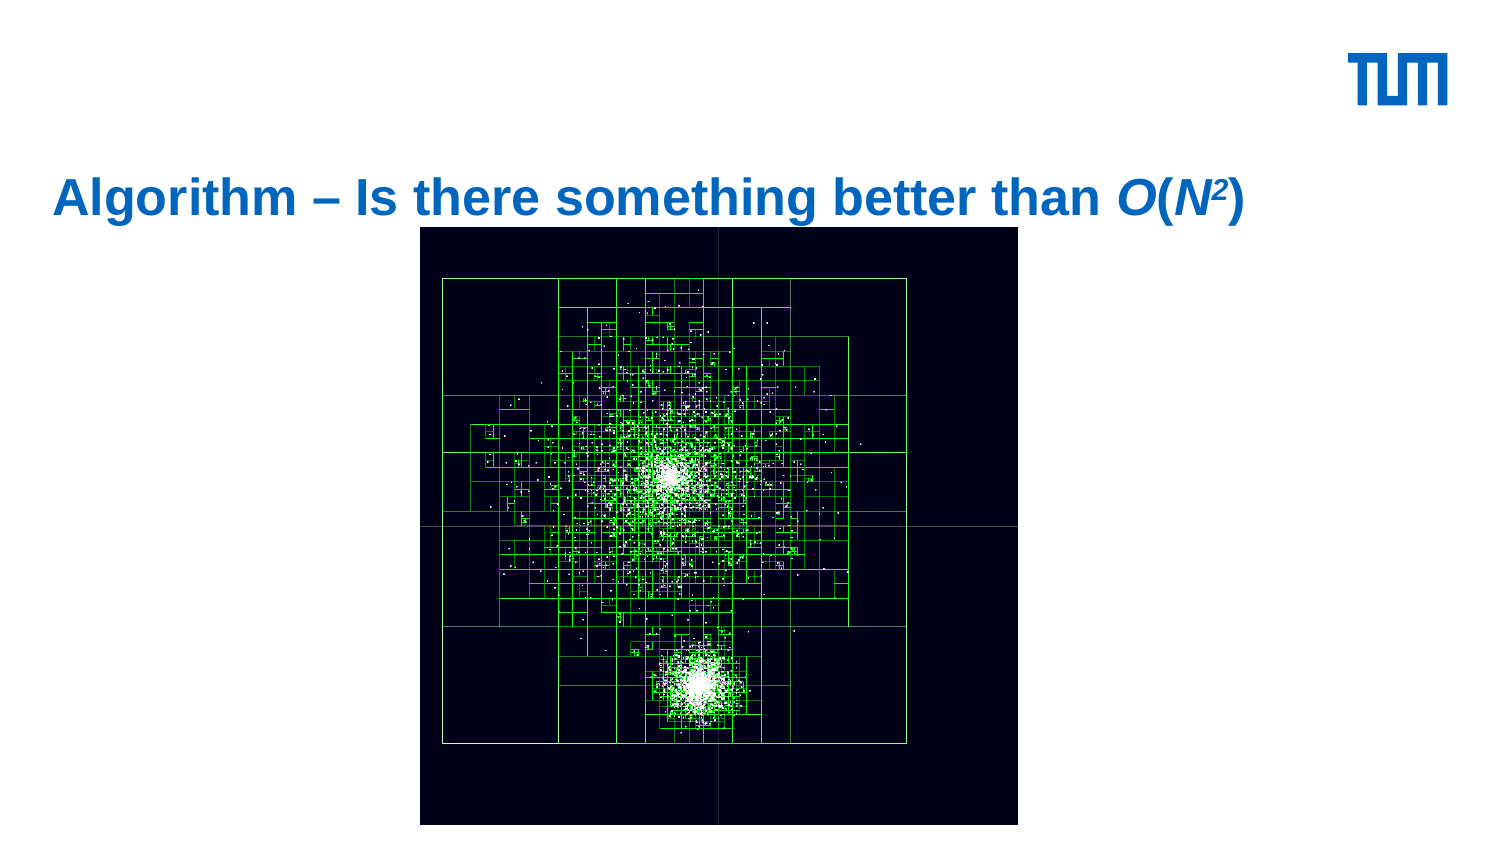

# Algorithm – Is there something better than O(N2)